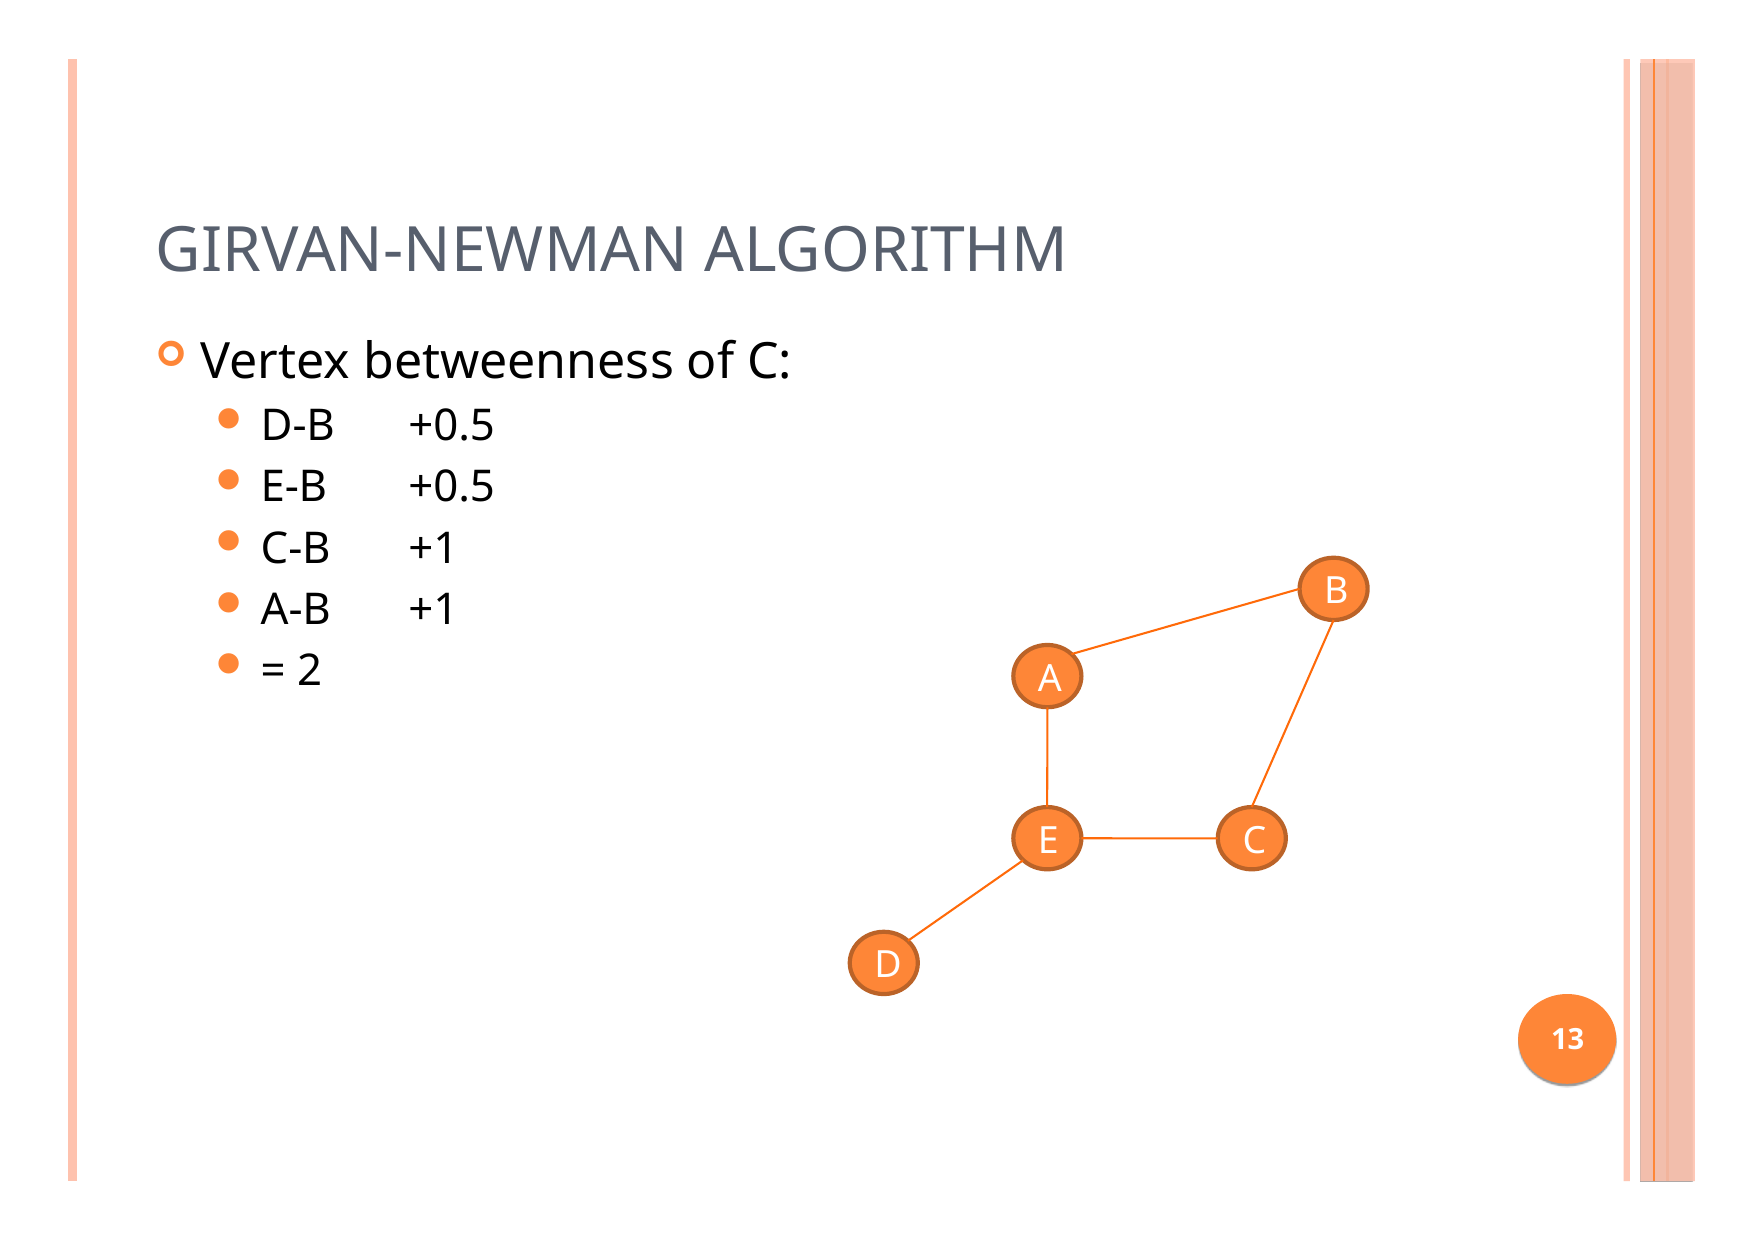

# Girvan-Newman Algorithm
Vertex betweenness of C:
D-B 	+0.5
E-B 	+0.5
C-B 	+1
A-B 	+1
= 2
B
A
E
C
D